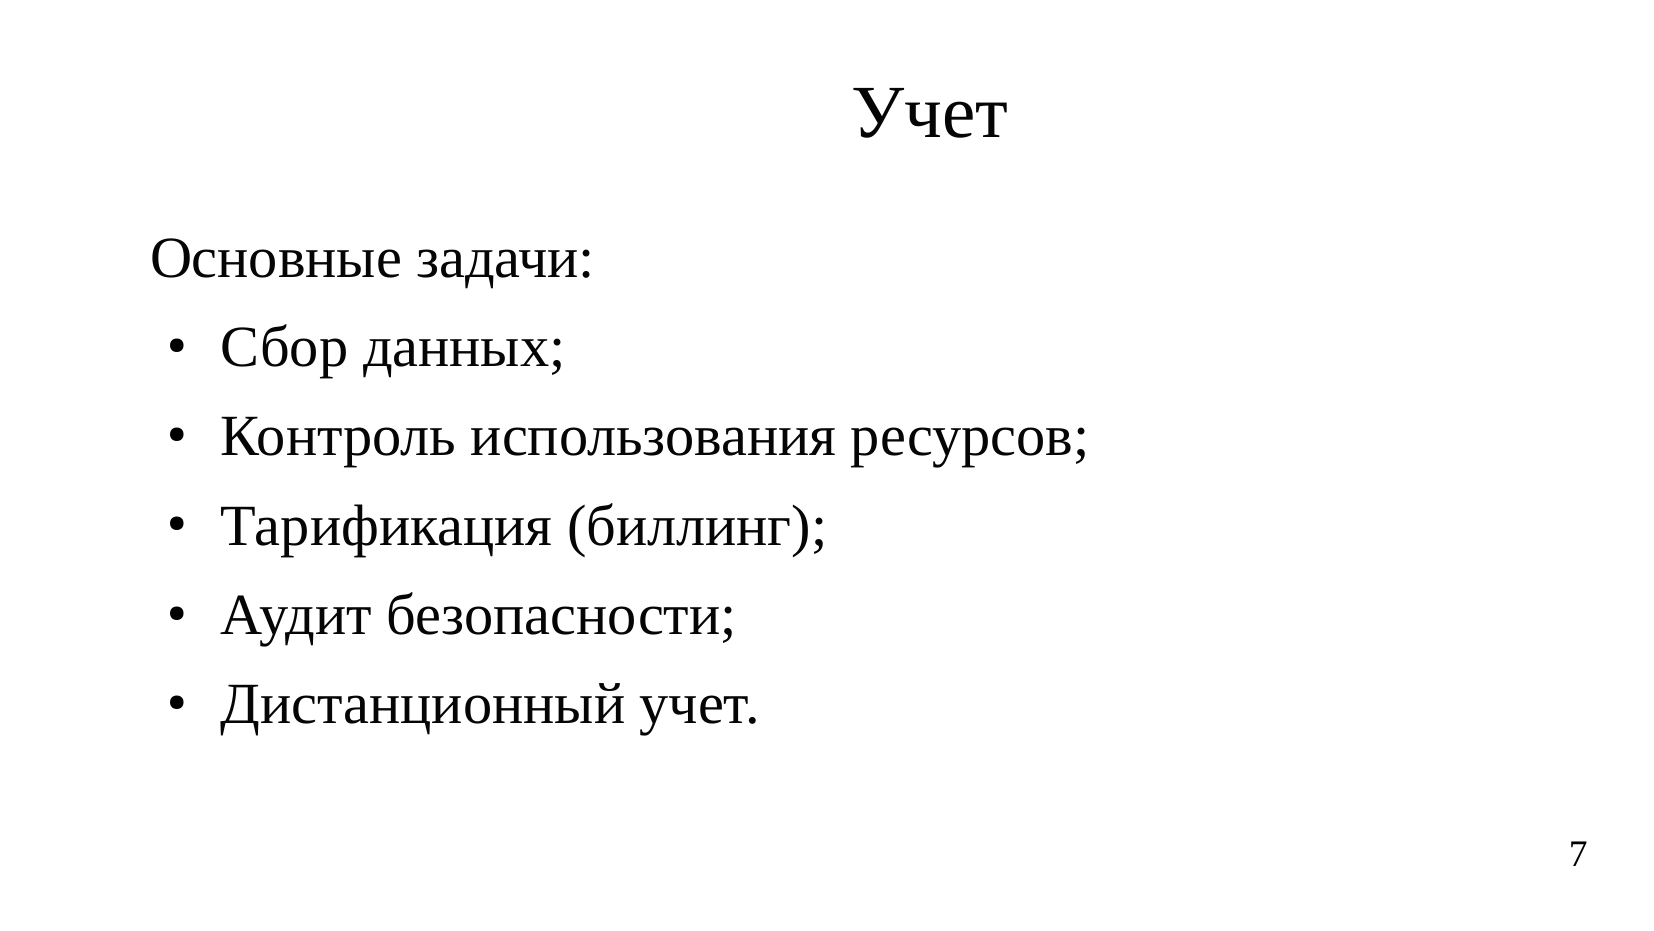

# Учет
Основные задачи:
Сбор данных;
Контроль использования ресурсов;
Тарификация (биллинг);
Аудит безопасности;
Дистанционный учет.
7
7